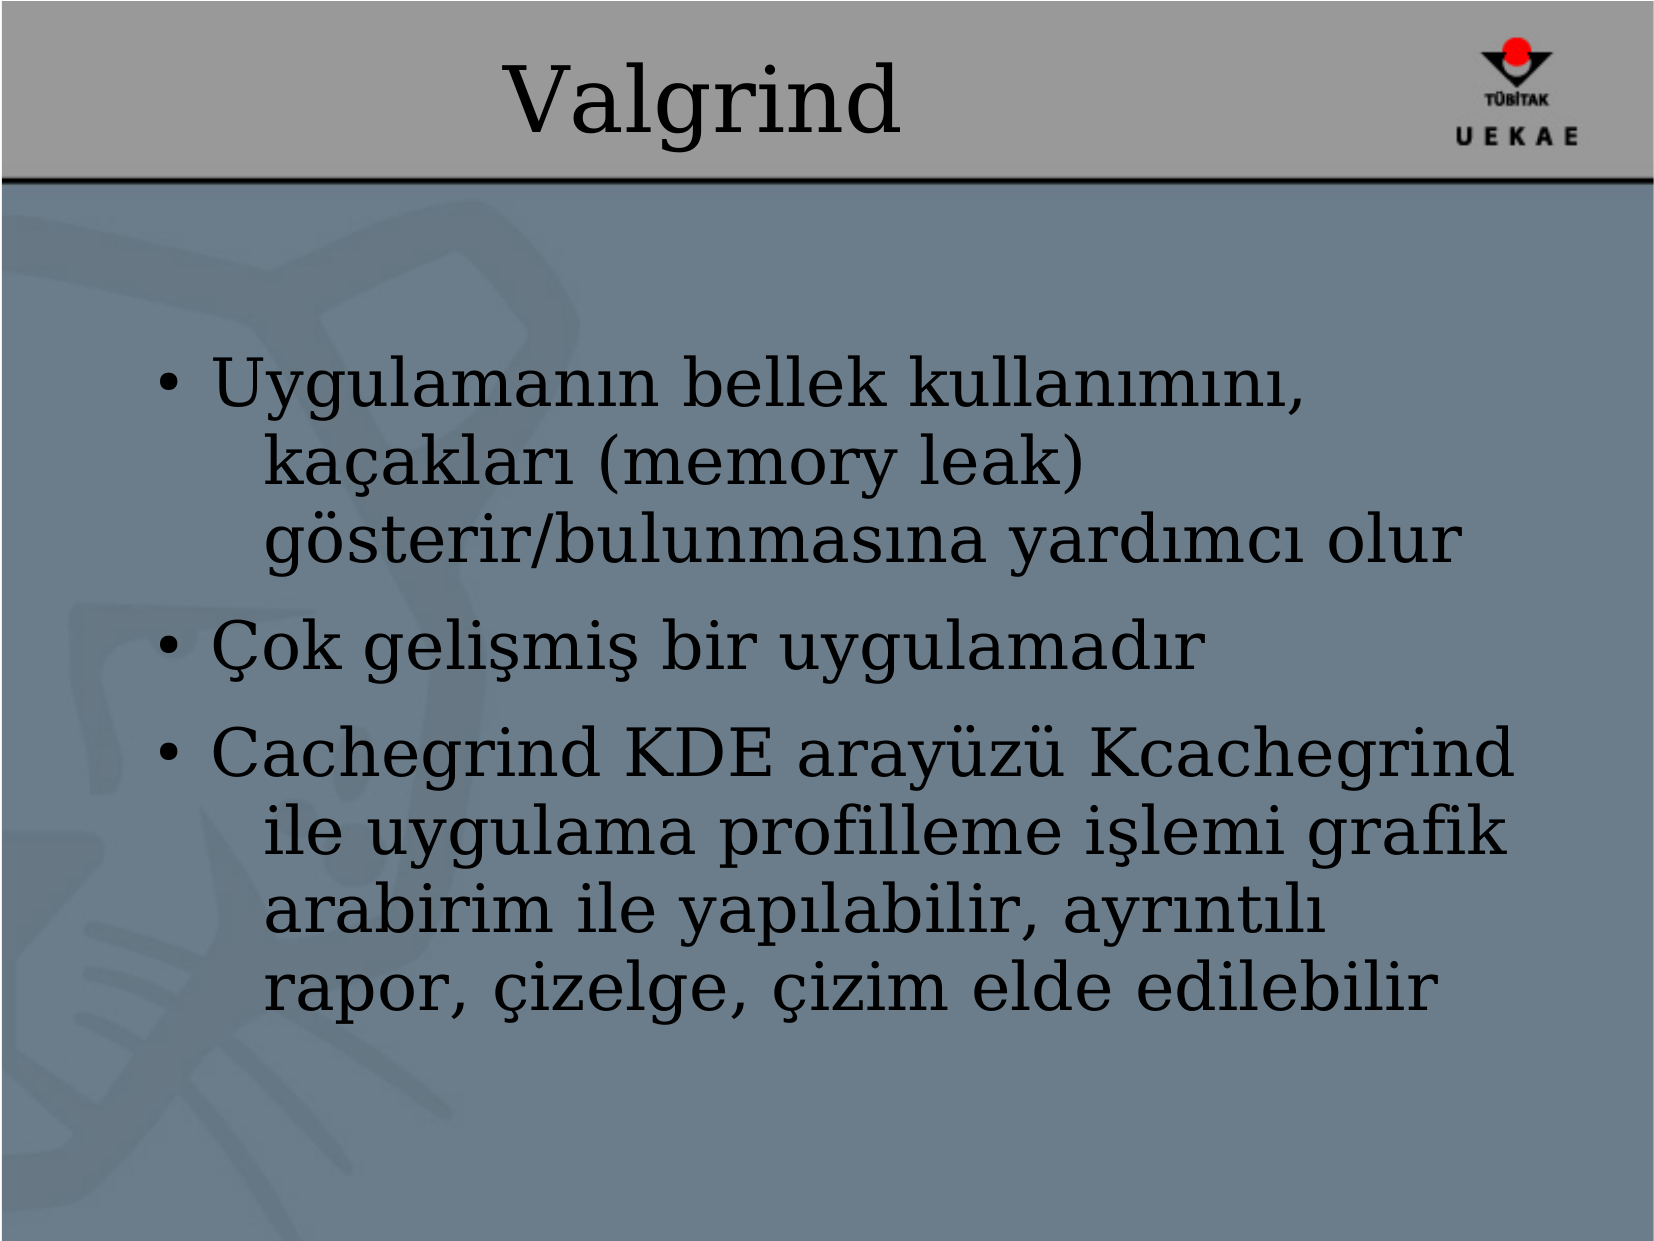

# Valgrind
Uygulamanın bellek kullanımını, kaçakları (memory leak) gösterir/bulunmasına yardımcı olur
Çok gelişmiş bir uygulamadır
Cachegrind KDE arayüzü Kcachegrind ile uygulama profilleme işlemi grafik arabirim ile yapılabilir, ayrıntılı rapor, çizelge, çizim elde edilebilir